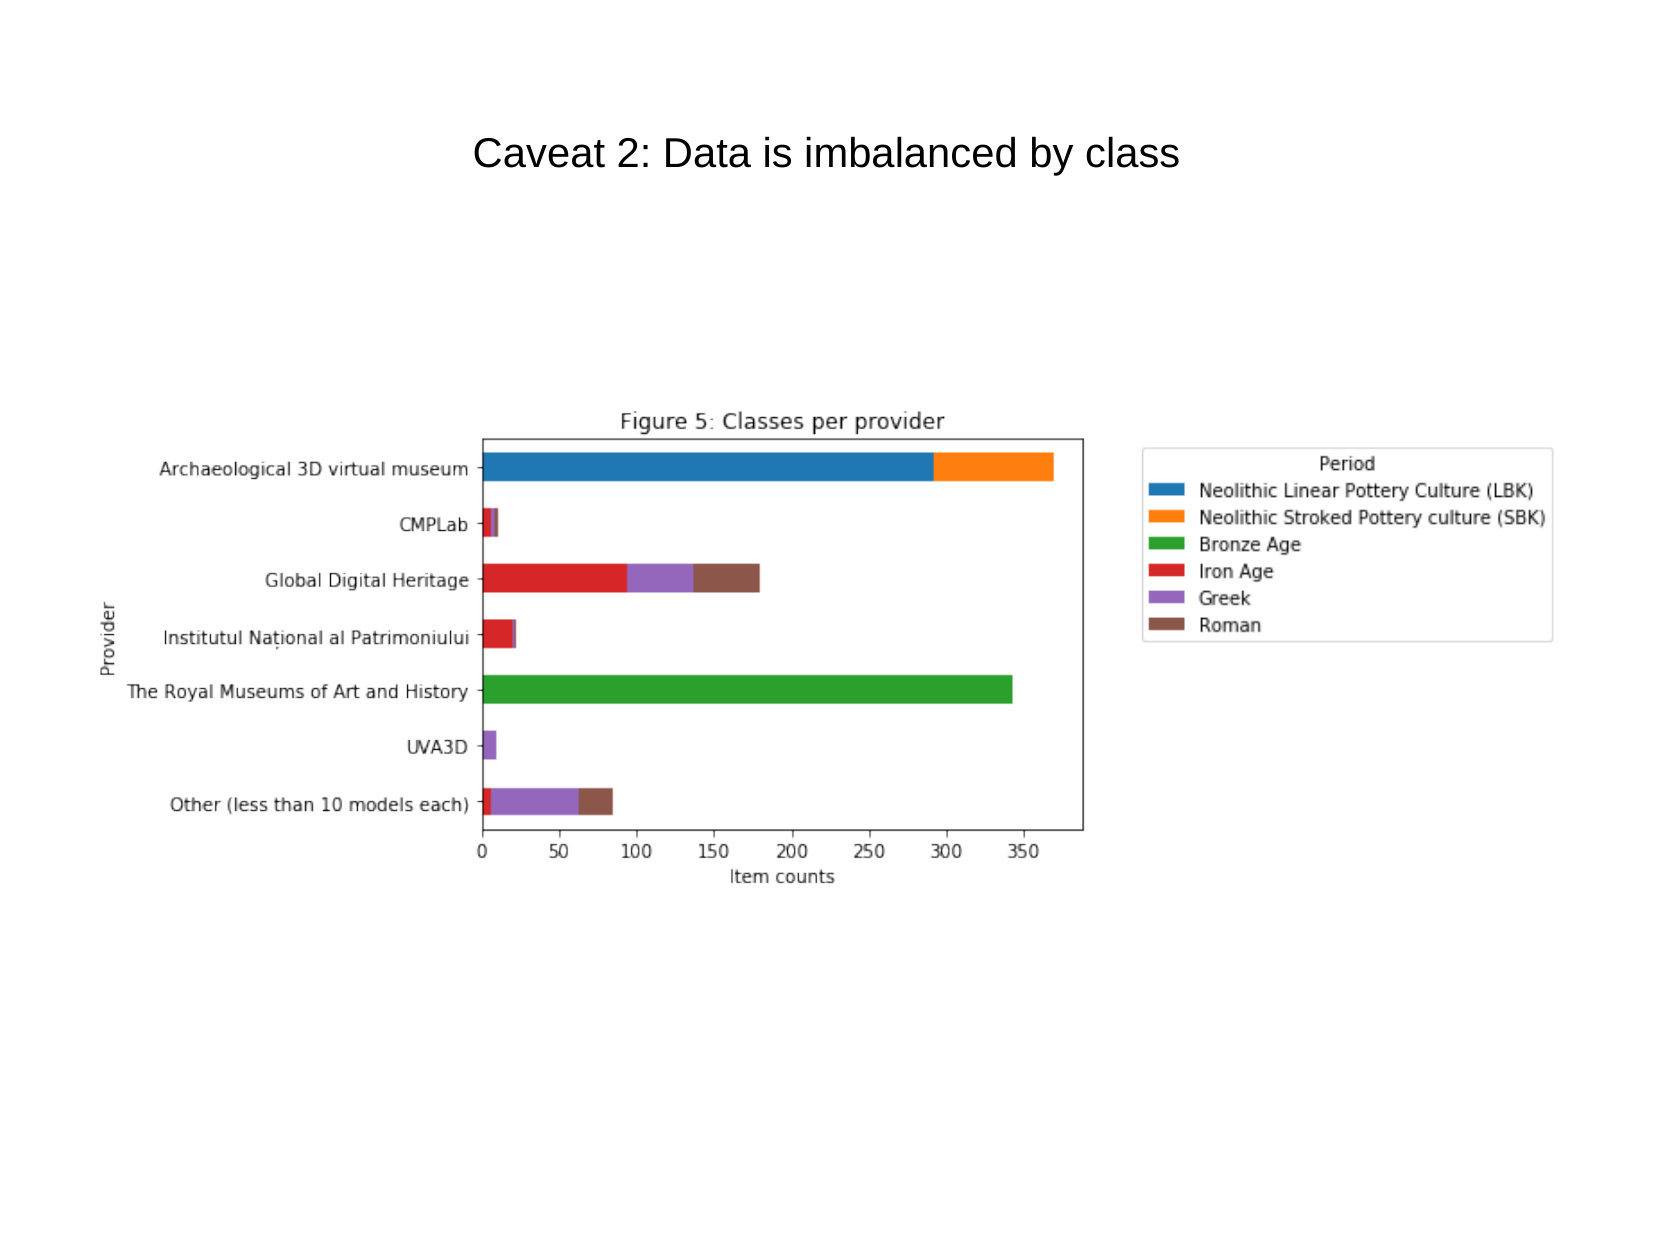

# Caveat 2: Data is imbalanced by class